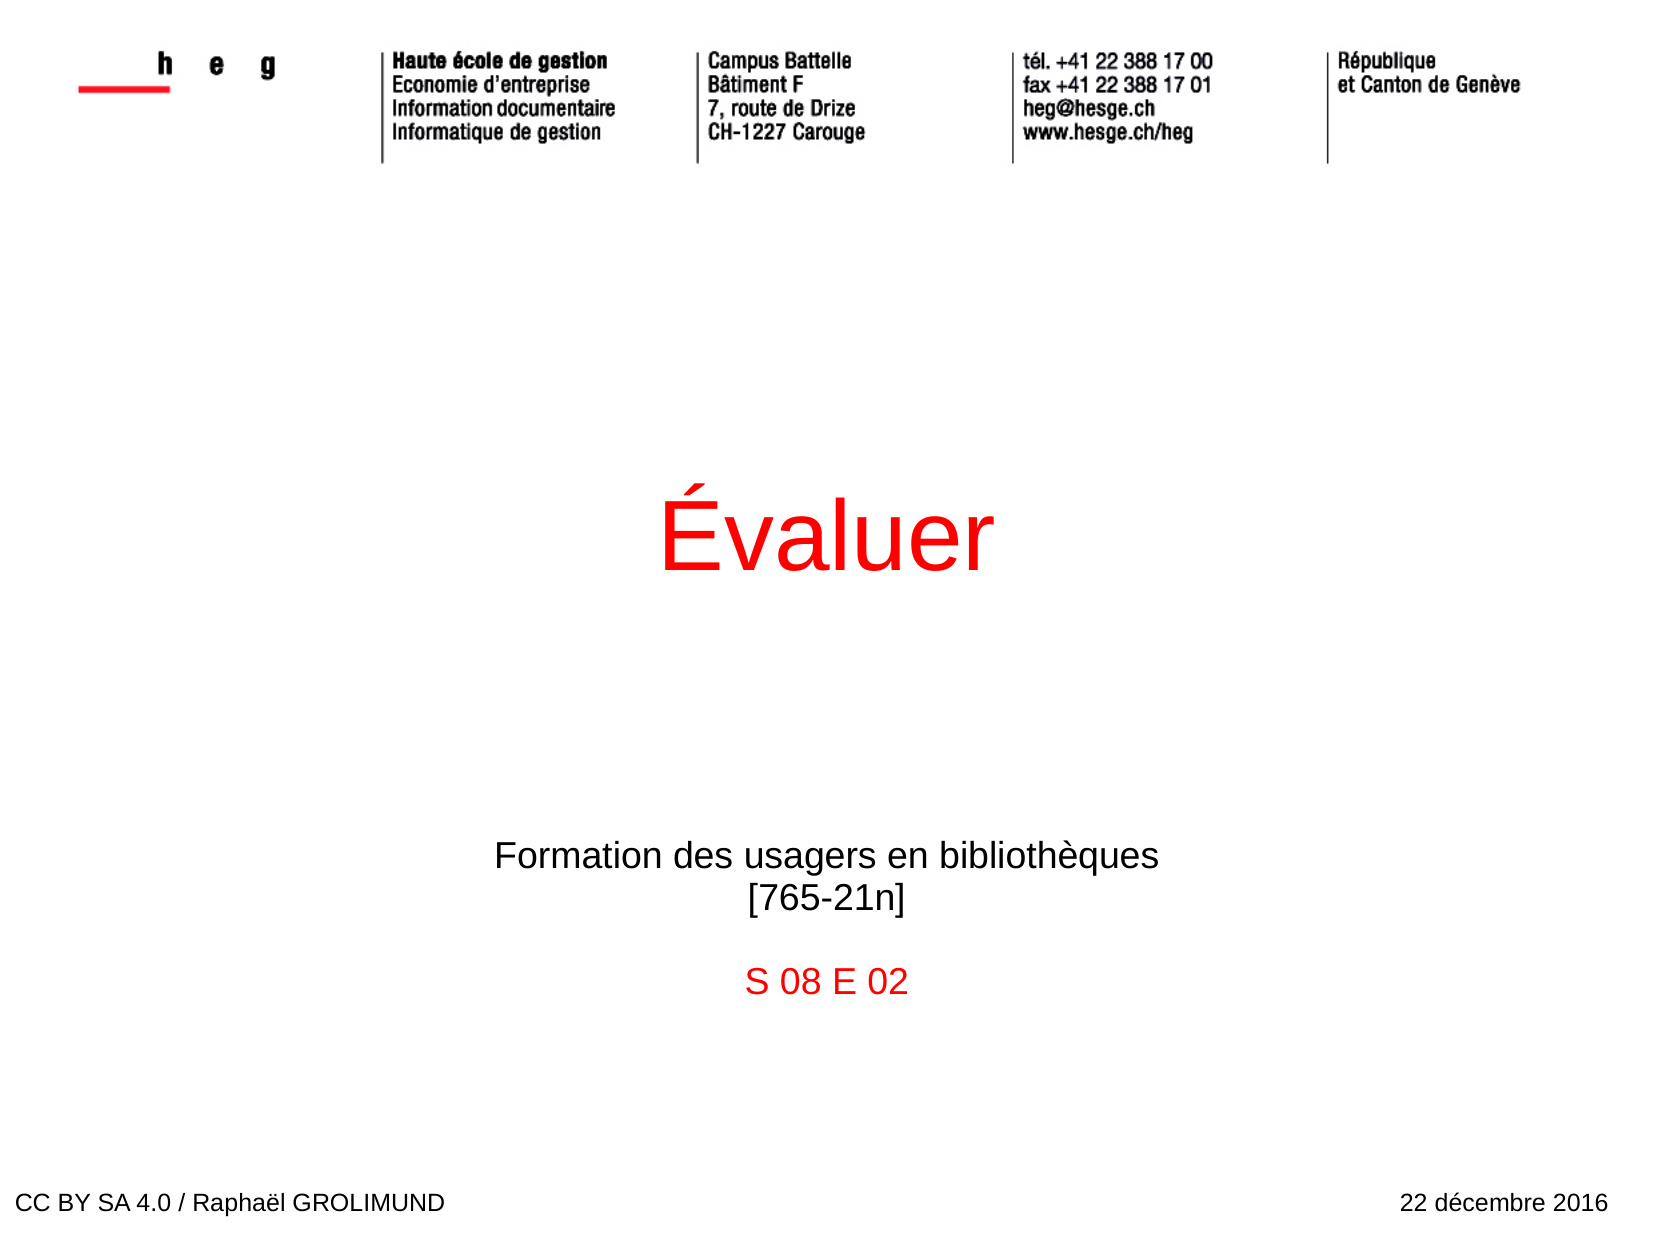

Évaluer
Formation des usagers en bibliothèques
[765-21n]
S 08 E 02
CC BY SA 4.0 / Raphaël GROLIMUND	22 décembre 2016